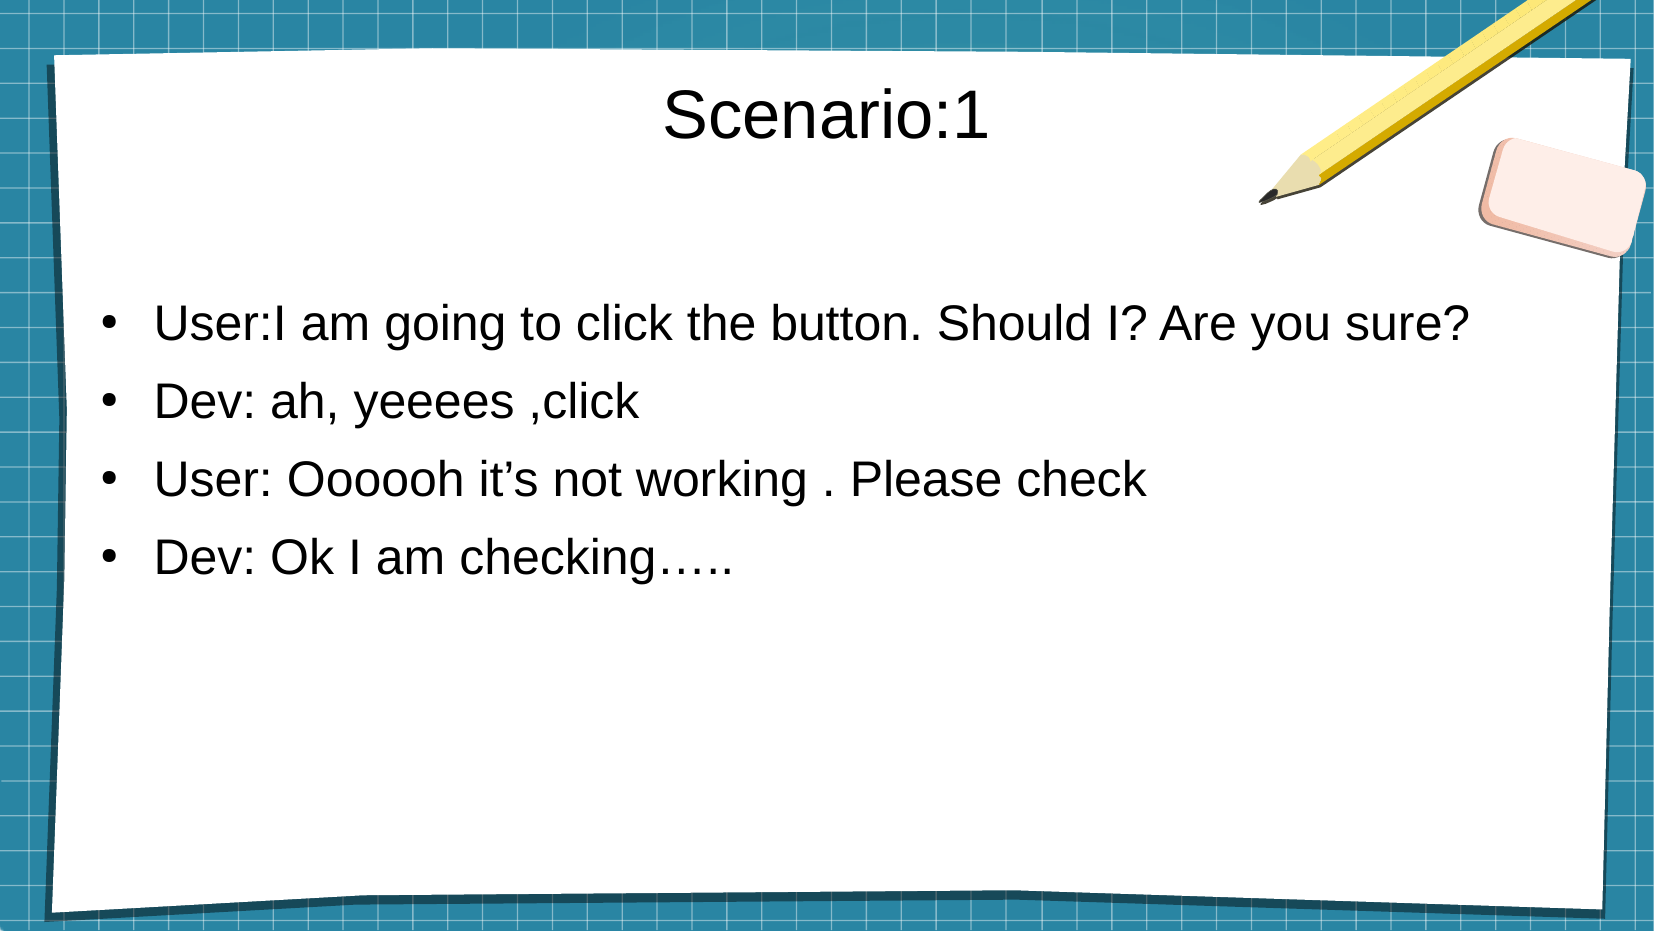

# Scenario:1
User:I am going to click the button. Should I? Are you sure?
Dev: ah, yeeees ,click
User: Oooooh it’s not working . Please check
Dev: Ok I am checking…..